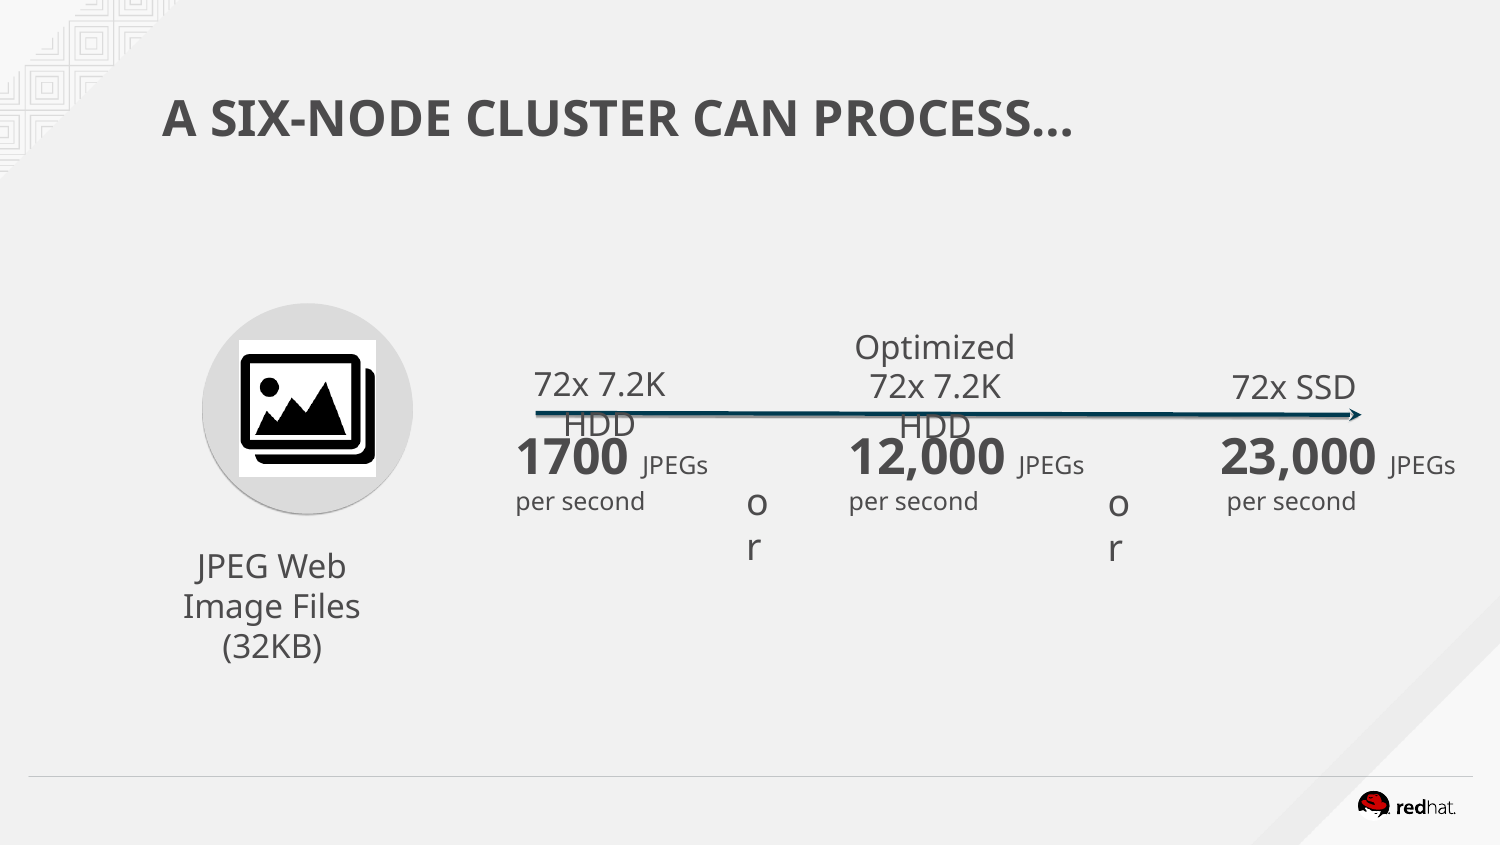

A SIX-NODE CLUSTER CAN PROCESS…
Optimized
72x 7.2K HDD
72x 7.2K HDD
72x SSD
1700 JPEGs
per second
12,000 JPEGs
per second
23,000 JPEGs
 per second
or
or
# JPEG Web Image Files (32KB)